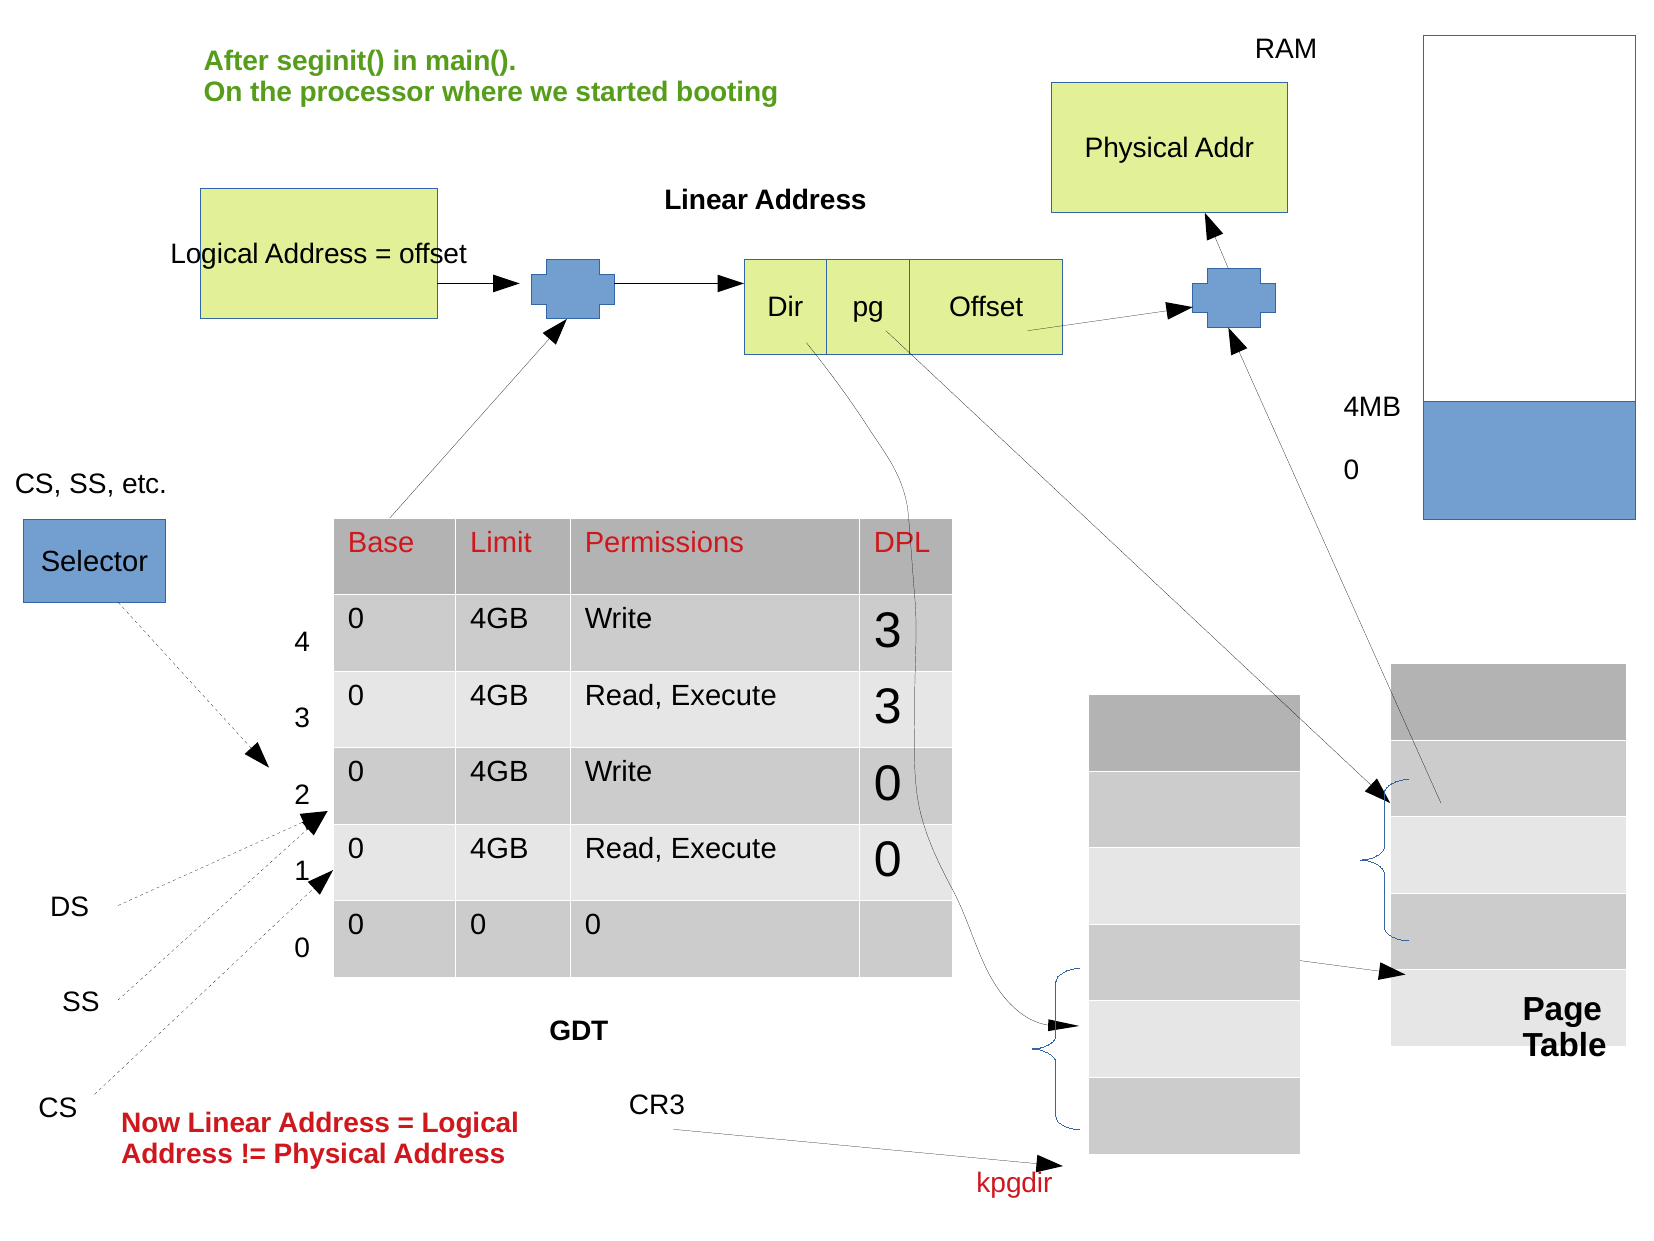

RAM
After seginit() in main().
On the processor where we started booting
Physical Addr
Linear Address
Logical Address = offset
Dir
pg
Offset
4MB
0
CS, SS, etc.
| Base | Limit | Permissions | DPL |
| --- | --- | --- | --- |
| 0 | 4GB | Write | 3 |
| 0 | 4GB | Read, Execute | 3 |
| 0 | 4GB | Write | 0 |
| 0 | 4GB | Read, Execute | 0 |
| 0 | 0 | 0 | |
Selector
| 4 |
| --- |
| 3 |
| 2 |
| 1 |
| 0 |
| |
| --- |
| |
| |
| |
| |
| |
| --- |
| |
| |
| |
| |
| |
DS
SS
Page Table
GDT
CR3
CS
Now Linear Address = Logical Address != Physical Address
kpgdir